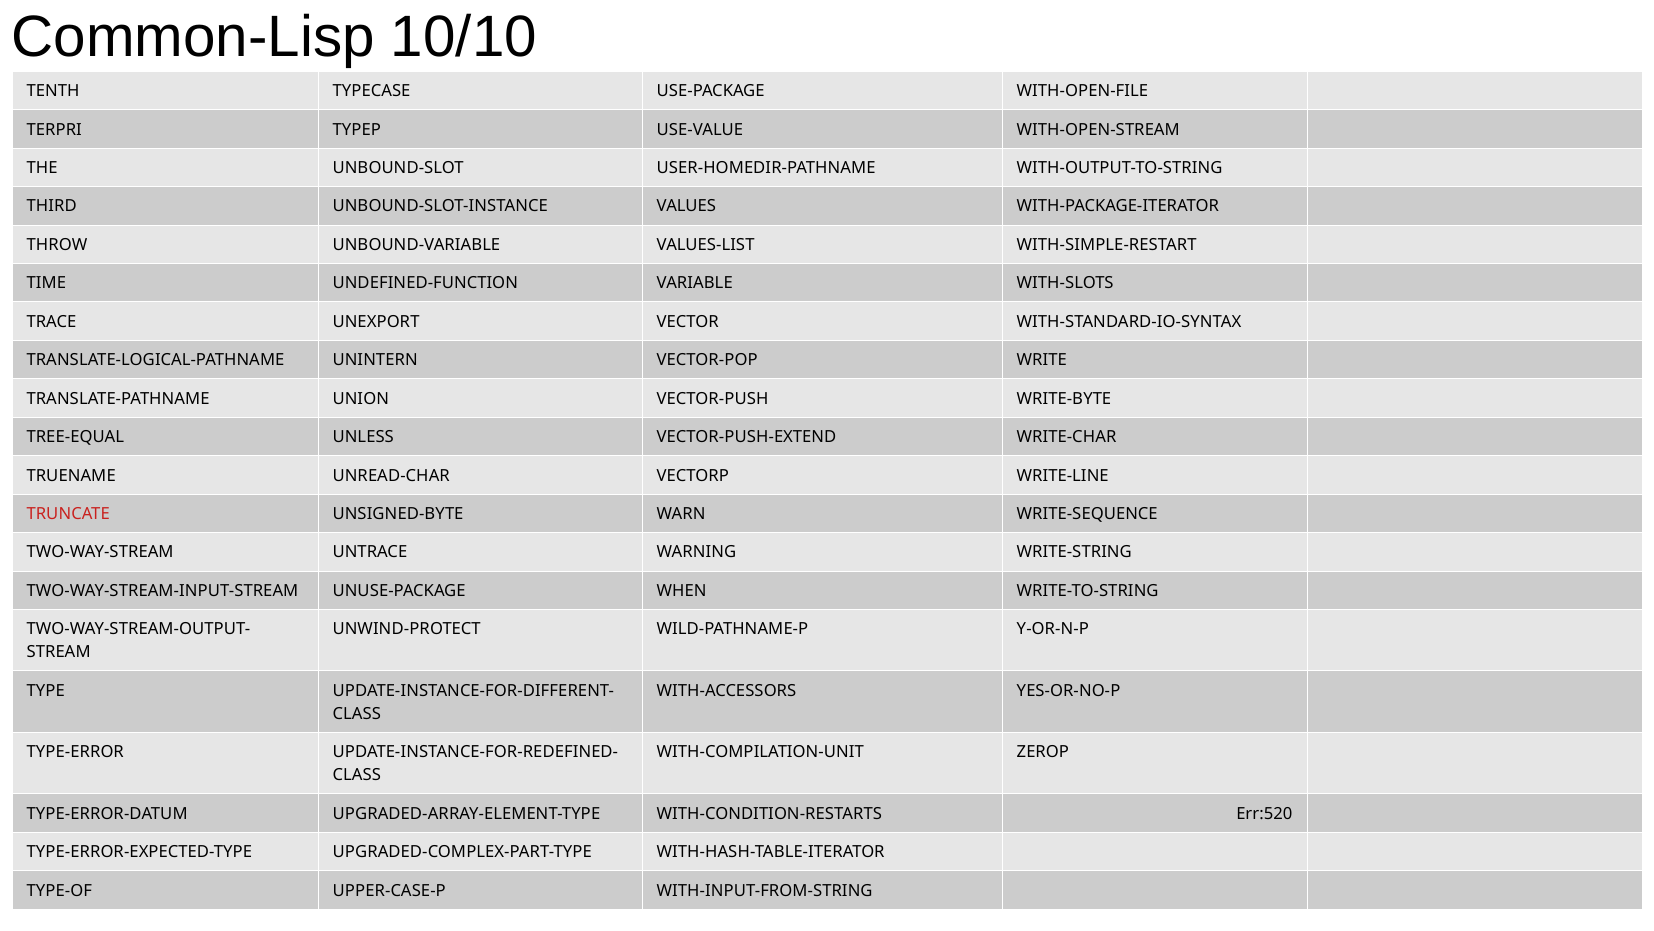

# Common-Lisp 10/10
| TENTH | TYPECASE | USE-PACKAGE | WITH-OPEN-FILE | |
| --- | --- | --- | --- | --- |
| TERPRI | TYPEP | USE-VALUE | WITH-OPEN-STREAM | |
| THE | UNBOUND-SLOT | USER-HOMEDIR-PATHNAME | WITH-OUTPUT-TO-STRING | |
| THIRD | UNBOUND-SLOT-INSTANCE | VALUES | WITH-PACKAGE-ITERATOR | |
| THROW | UNBOUND-VARIABLE | VALUES-LIST | WITH-SIMPLE-RESTART | |
| TIME | UNDEFINED-FUNCTION | VARIABLE | WITH-SLOTS | |
| TRACE | UNEXPORT | VECTOR | WITH-STANDARD-IO-SYNTAX | |
| TRANSLATE-LOGICAL-PATHNAME | UNINTERN | VECTOR-POP | WRITE | |
| TRANSLATE-PATHNAME | UNION | VECTOR-PUSH | WRITE-BYTE | |
| TREE-EQUAL | UNLESS | VECTOR-PUSH-EXTEND | WRITE-CHAR | |
| TRUENAME | UNREAD-CHAR | VECTORP | WRITE-LINE | |
| TRUNCATE | UNSIGNED-BYTE | WARN | WRITE-SEQUENCE | |
| TWO-WAY-STREAM | UNTRACE | WARNING | WRITE-STRING | |
| TWO-WAY-STREAM-INPUT-STREAM | UNUSE-PACKAGE | WHEN | WRITE-TO-STRING | |
| TWO-WAY-STREAM-OUTPUT-STREAM | UNWIND-PROTECT | WILD-PATHNAME-P | Y-OR-N-P | |
| TYPE | UPDATE-INSTANCE-FOR-DIFFERENT-CLASS | WITH-ACCESSORS | YES-OR-NO-P | |
| TYPE-ERROR | UPDATE-INSTANCE-FOR-REDEFINED-CLASS | WITH-COMPILATION-UNIT | ZEROP | |
| TYPE-ERROR-DATUM | UPGRADED-ARRAY-ELEMENT-TYPE | WITH-CONDITION-RESTARTS | Err:520 | |
| TYPE-ERROR-EXPECTED-TYPE | UPGRADED-COMPLEX-PART-TYPE | WITH-HASH-TABLE-ITERATOR | | |
| TYPE-OF | UPPER-CASE-P | WITH-INPUT-FROM-STRING | | |